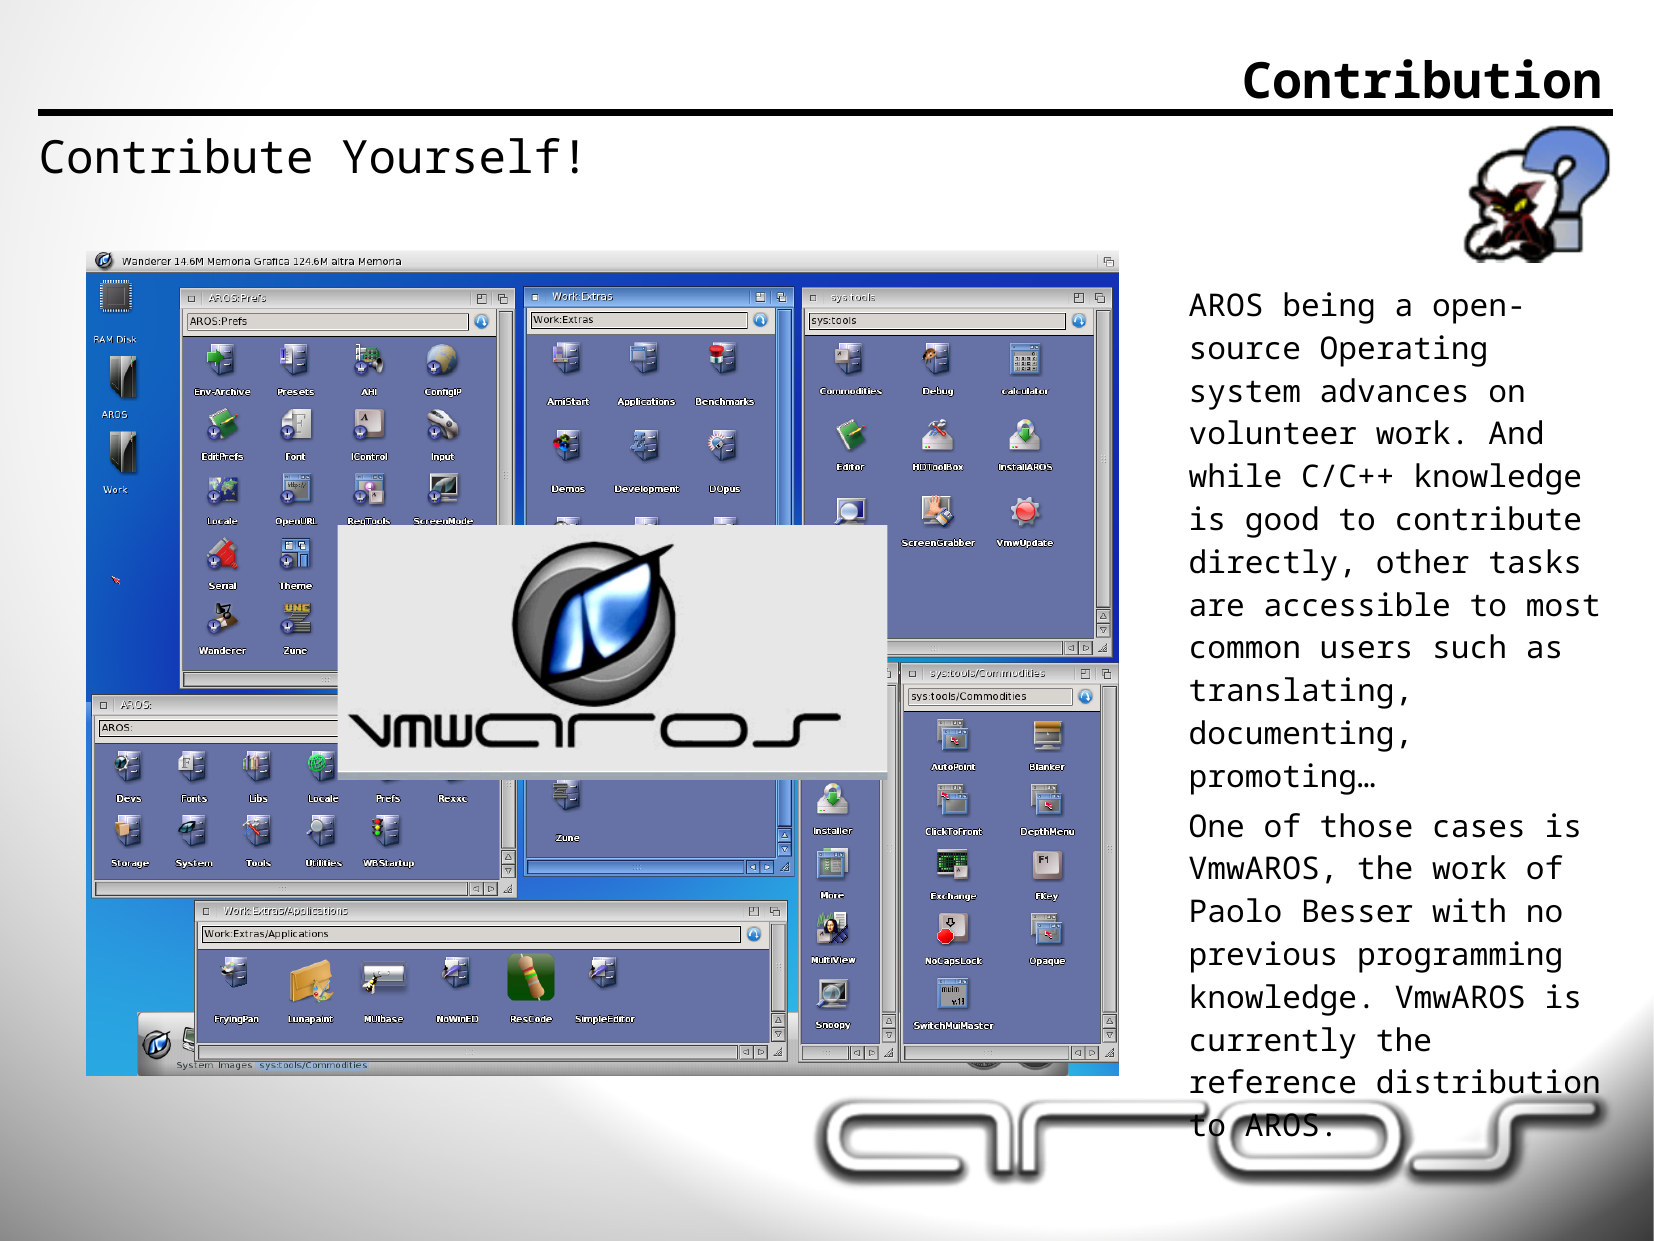

Contribution
Contribute Yourself!
AROS being a open-source Operating system advances on volunteer work. And while C/C++ knowledge is good to contribute directly, other tasks are accessible to most common users such as translating, documenting, promoting…
One of those cases is VmwAROS, the work of Paolo Besser with no previous programming knowledge. VmwAROS is currently the reference distribution to AROS.